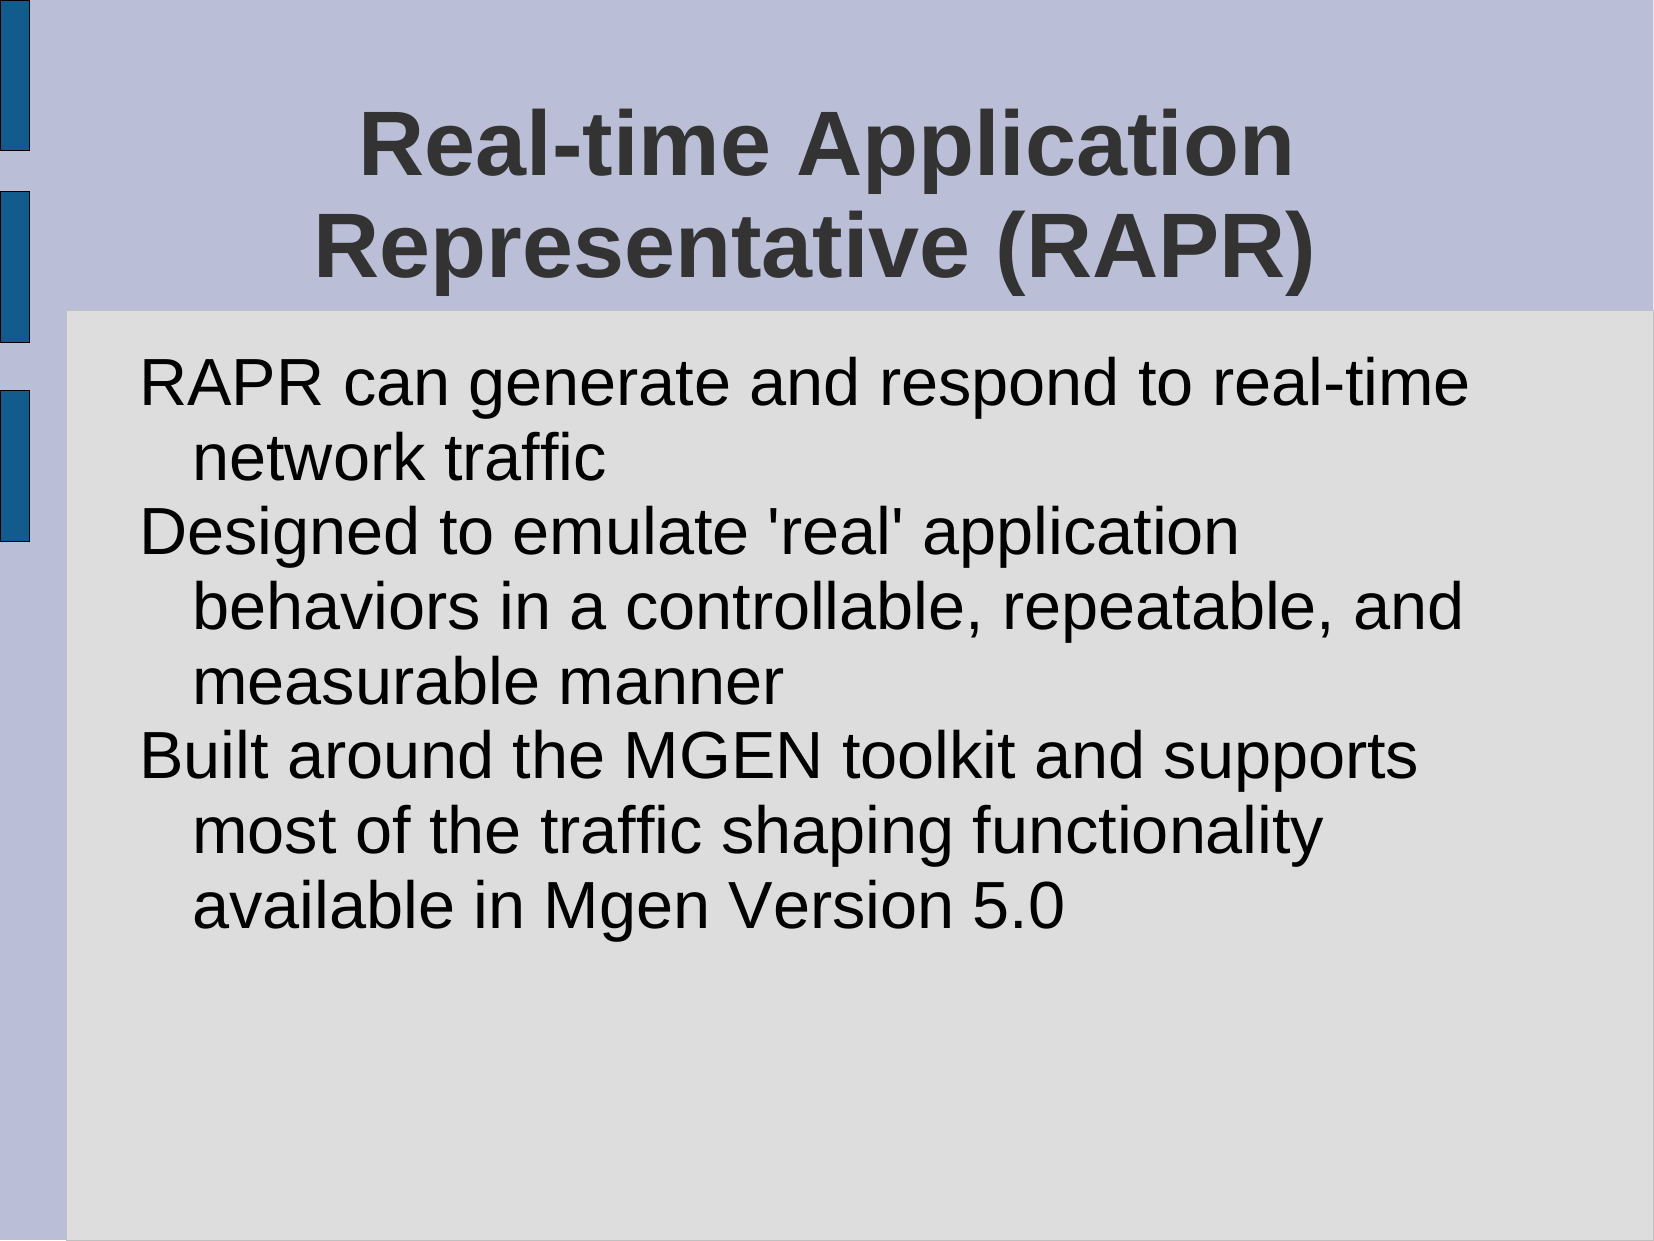

# Real-time Application Representative (RAPR)
RAPR can generate and respond to real-time network traffic
Designed to emulate 'real' application behaviors in a controllable, repeatable, and measurable manner
Built around the MGEN toolkit and supports most of the traffic shaping functionality available in Mgen Version 5.0